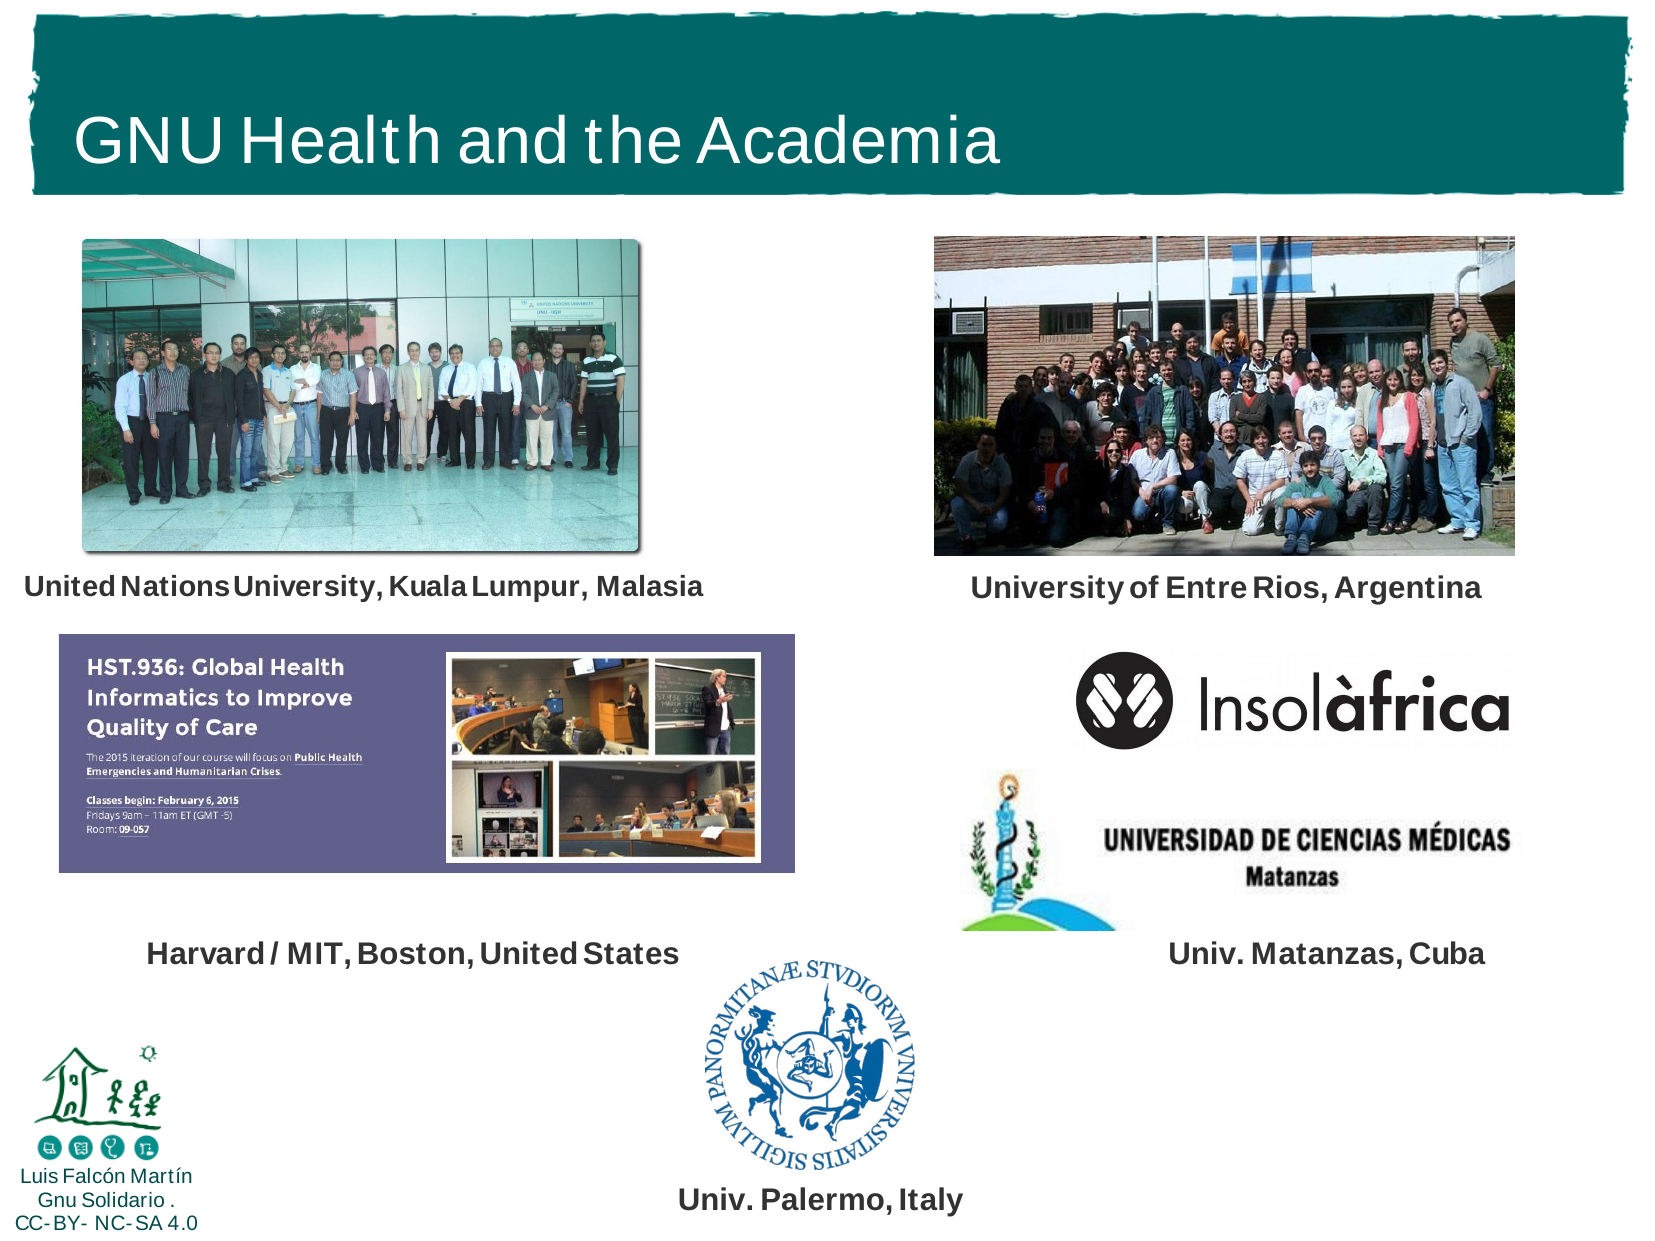

# GNUHealthandtheAcademia
UnitedNationsUniversity,KualaLumpur, Malasia
UniversityofEntreRios,Argentina
 Harvard/MIT,Boston,UnitedStates							Univ.Matanzas,Cuba
LuisFalcónMartín
GnuSolidario.
CC-BY-NC-SA4.0
Univ.Palermo,Italy